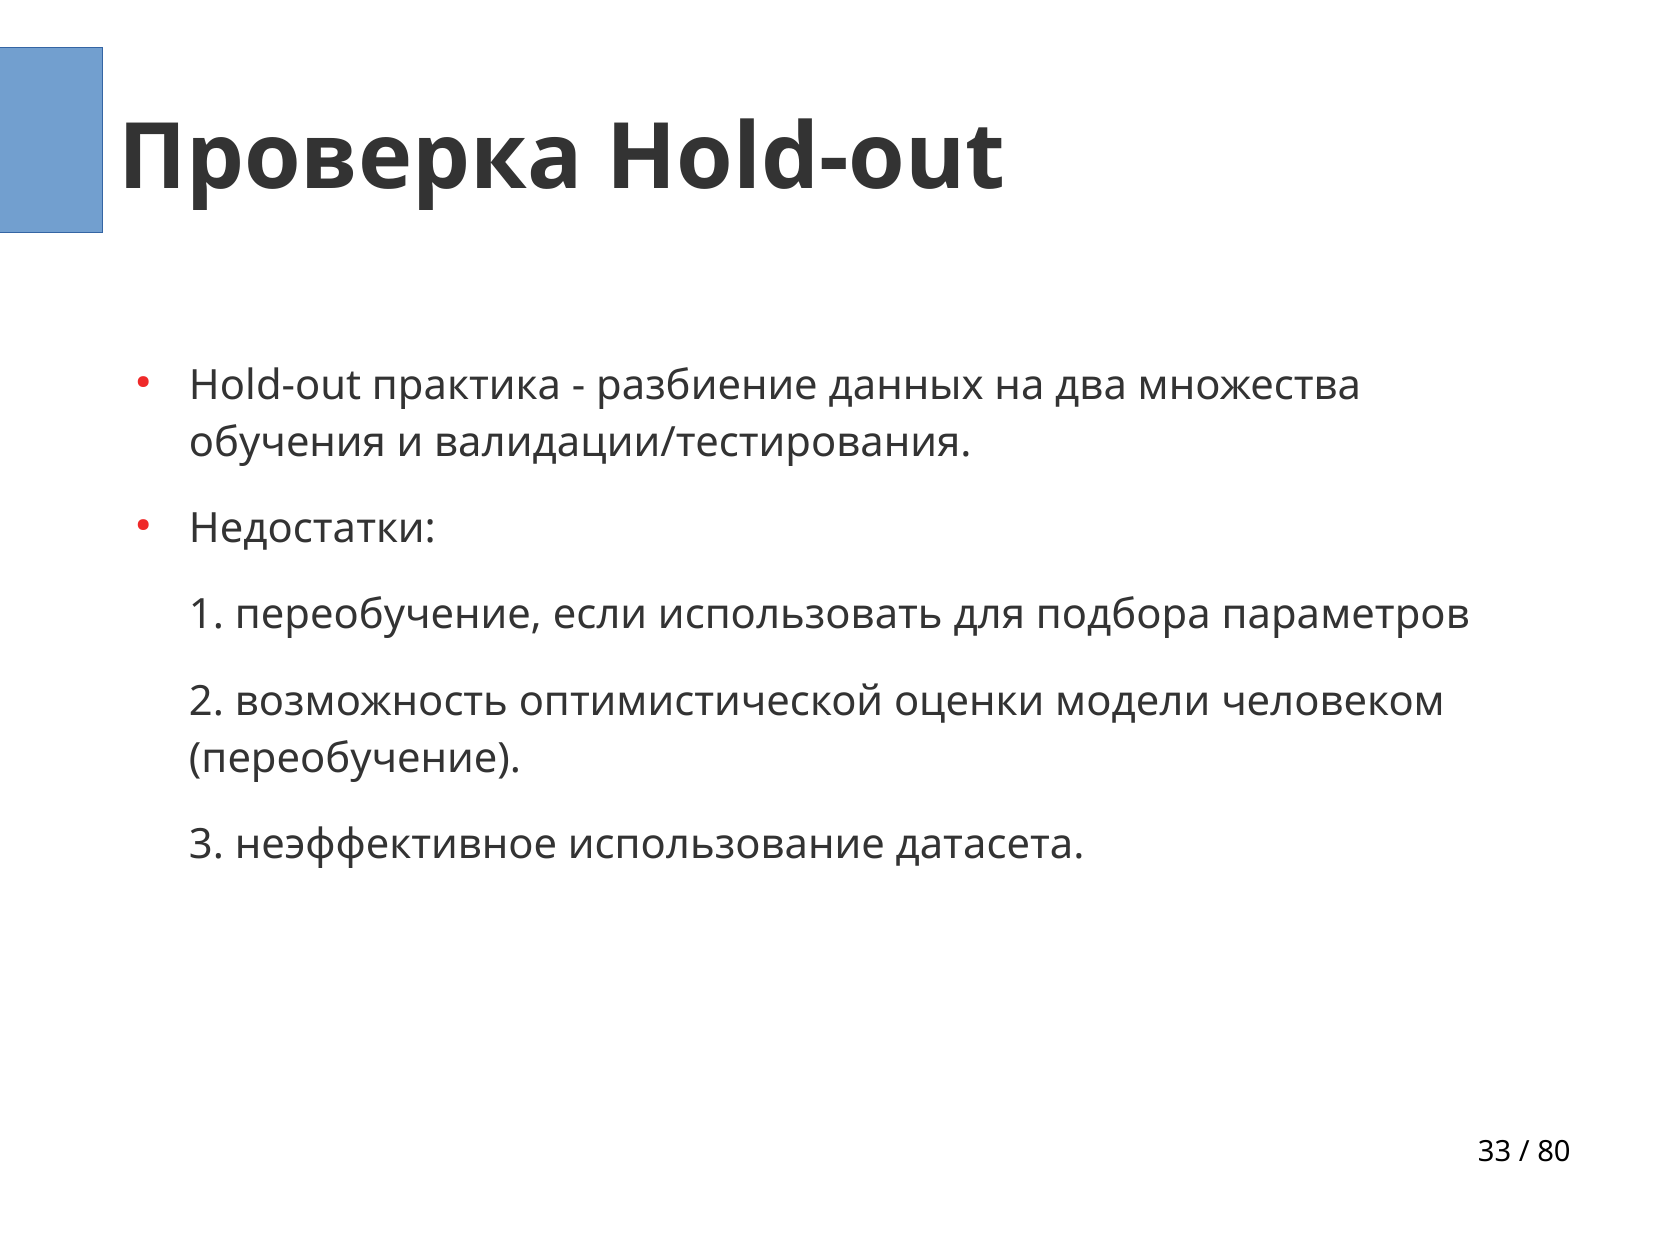

# Проверка Hold-out
Hold-out практика - разбиение данных на два множества обучения и валидации/тестирования.
Недостатки:
1. переобучение, если использовать для подбора параметров
2. возможность оптимистической оценки модели человеком (переобучение).
3. неэффективное использование датасета.
33